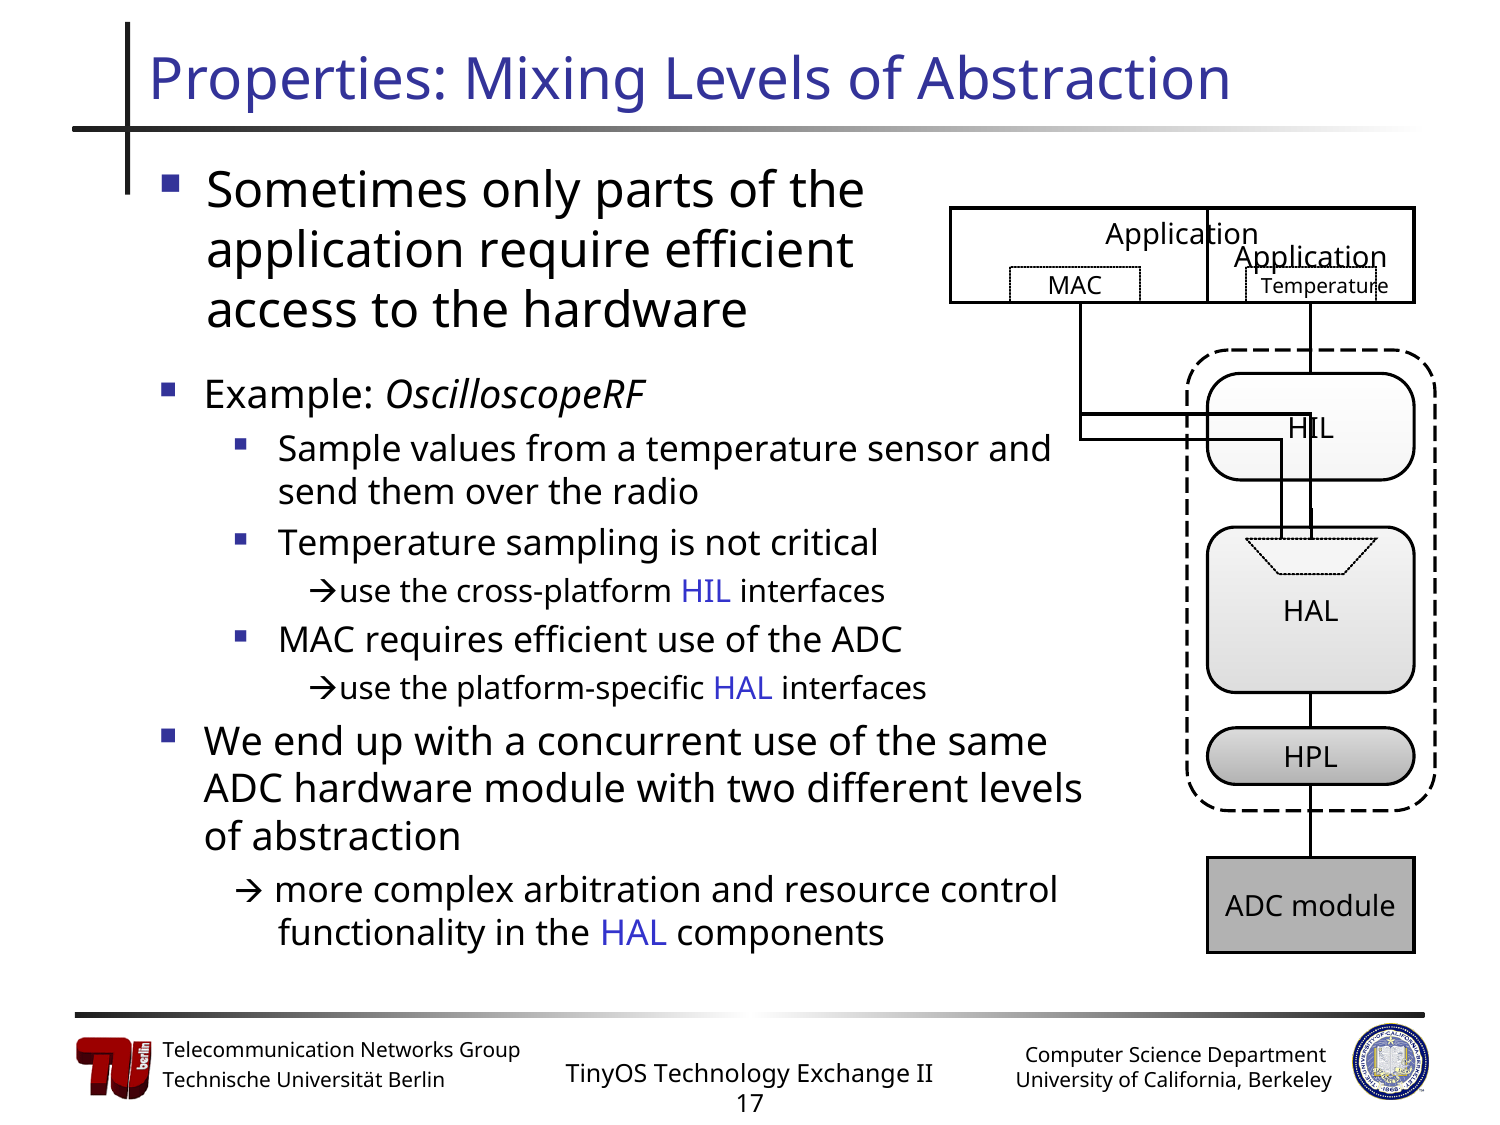

# Properties: Mixing Levels of Abstraction
Sometimes only parts of the application require efficient access to the hardware
Application
Application
MAC
Temperature
Example: OscilloscopeRF
Sample values from a temperature sensor and send them over the radio
Temperature sampling is not critical
use the cross-platform HIL interfaces
MAC requires efficient use of the ADC
use the platform-specific HAL interfaces
We end up with a concurrent use of the same ADC hardware module with two different levels of abstraction
 more complex arbitration and resource control functionality in the HAL components
HIL
HAL
HPL
ADC module